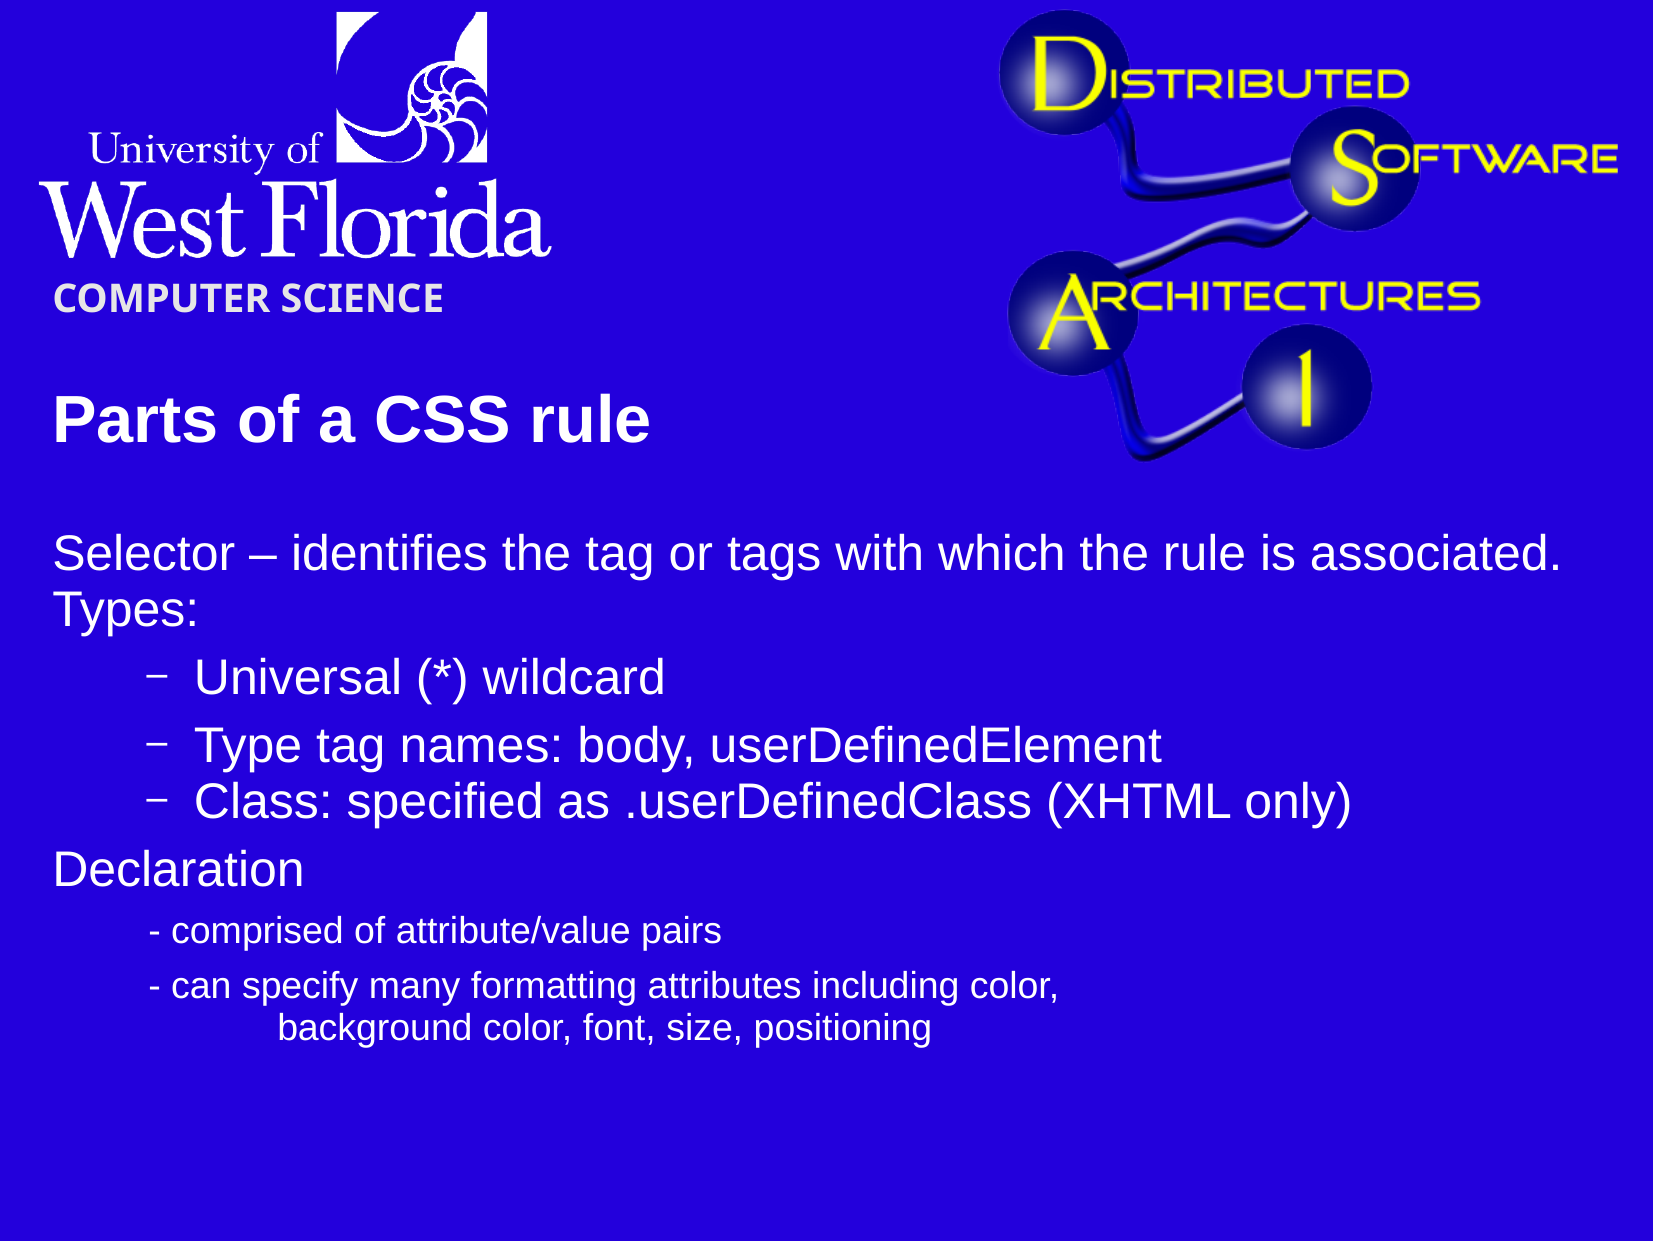

COMPUTER SCIENCE
Parts of a CSS rule
Selector – identifies the tag or tags with which the rule is associated. Types:
Universal (*) wildcard
Type tag names: body, userDefinedElement
Class: specified as .userDefinedClass (XHTML only)
Declaration
	 - comprised of attribute/value pairs
	 - can specify many formatting attributes including color,
			background color, font, size, positioning